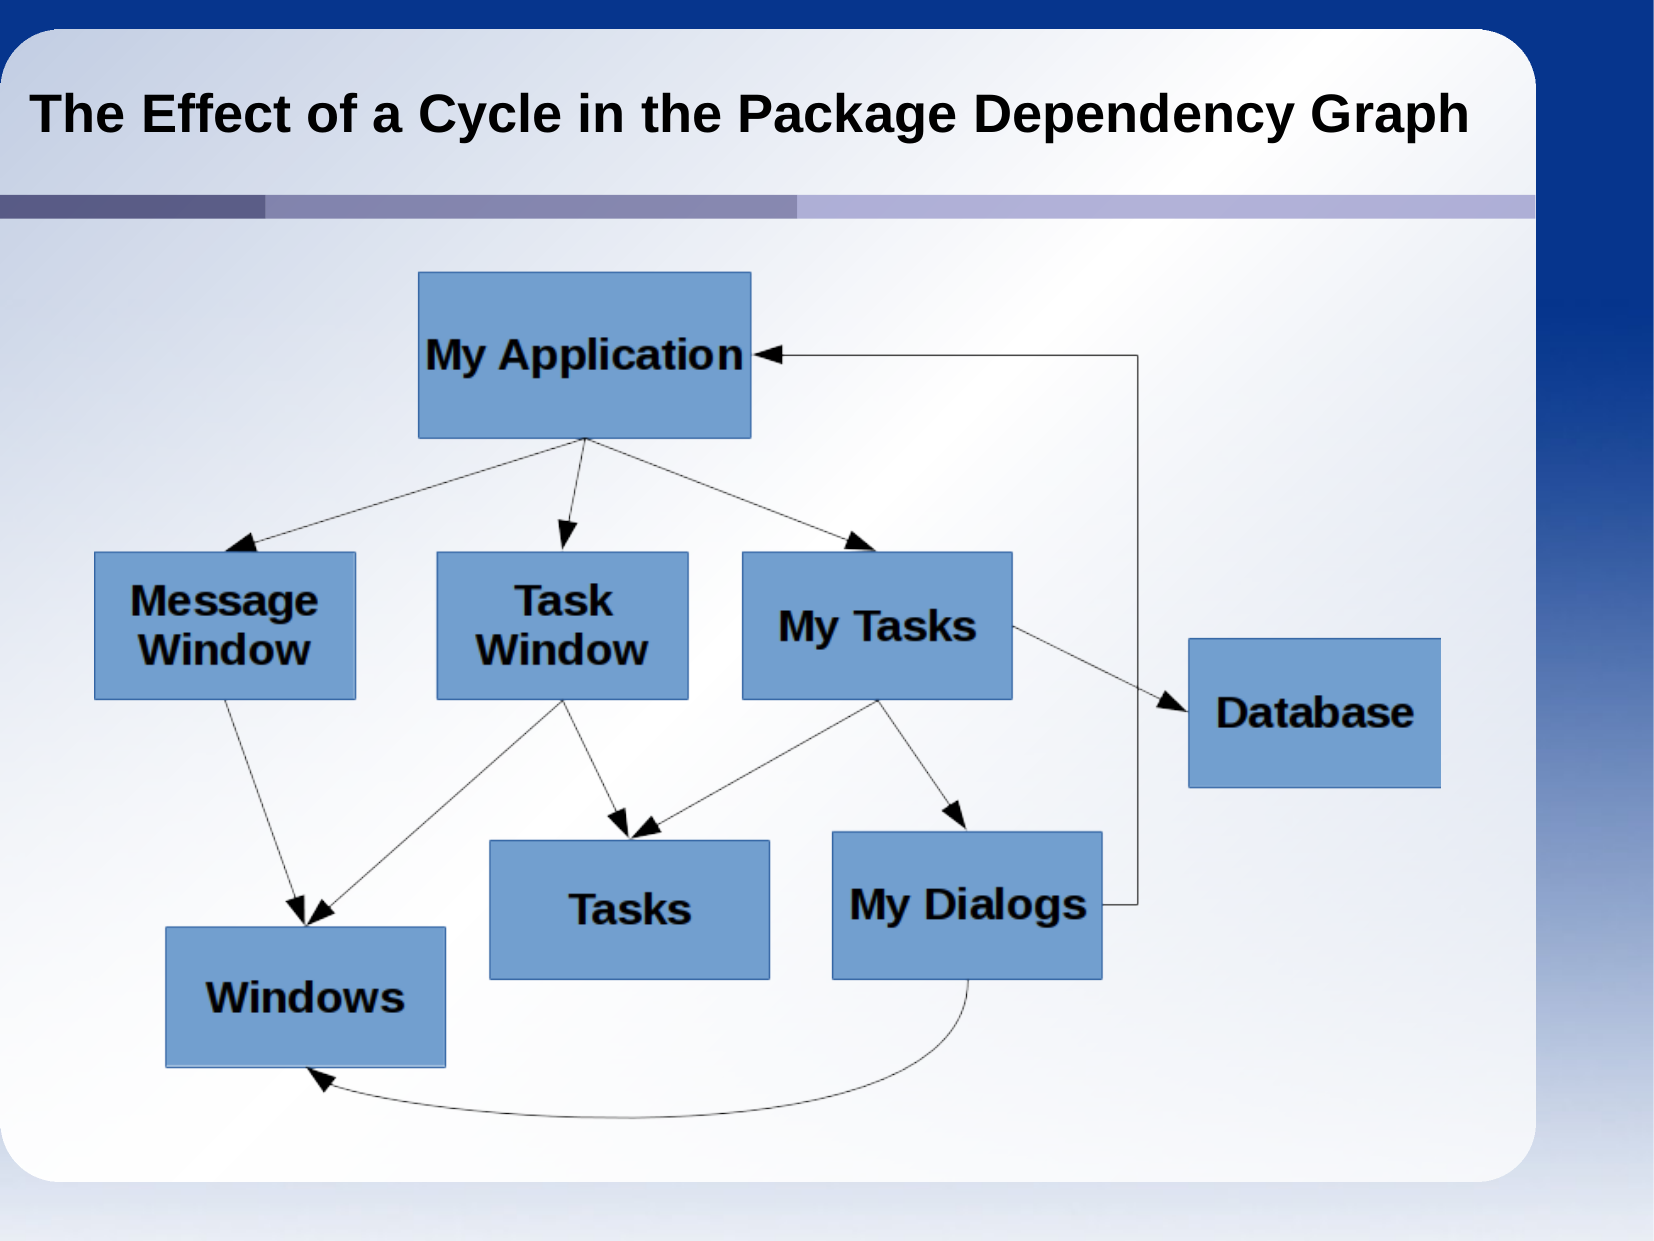

# The Effect of a Cycle in the Package Dependency Graph